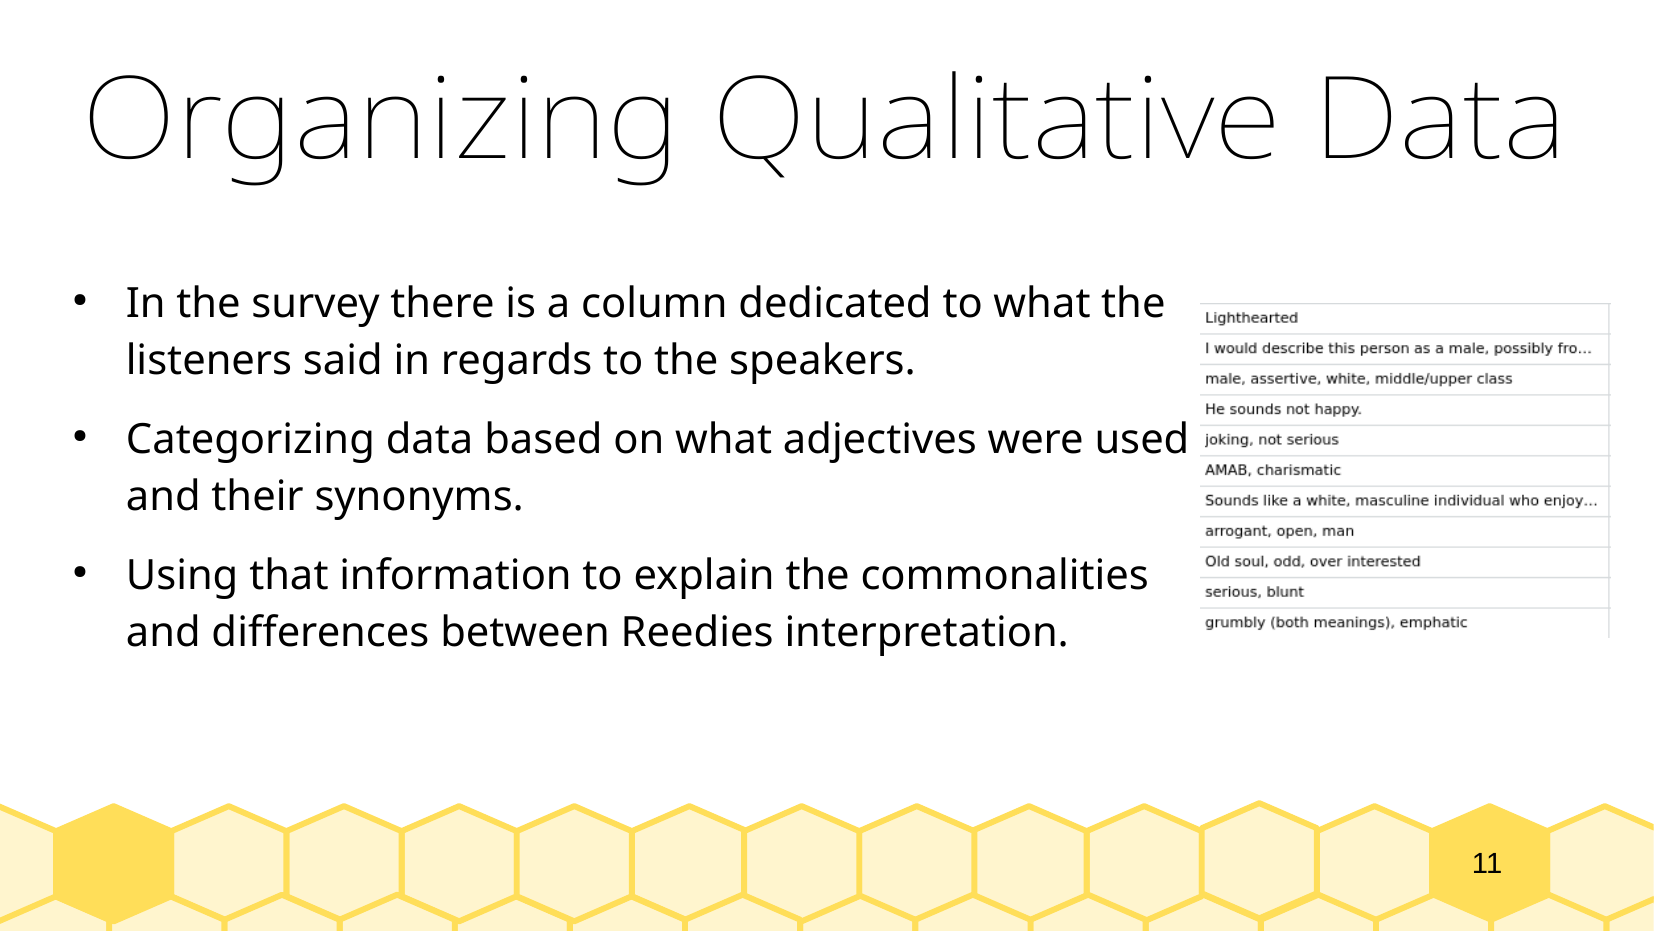

# Organizing Qualitative Data
In the survey there is a column dedicated to what the listeners said in regards to the speakers.
Categorizing data based on what adjectives were used and their synonyms.
Using that information to explain the commonalities and differences between Reedies interpretation.